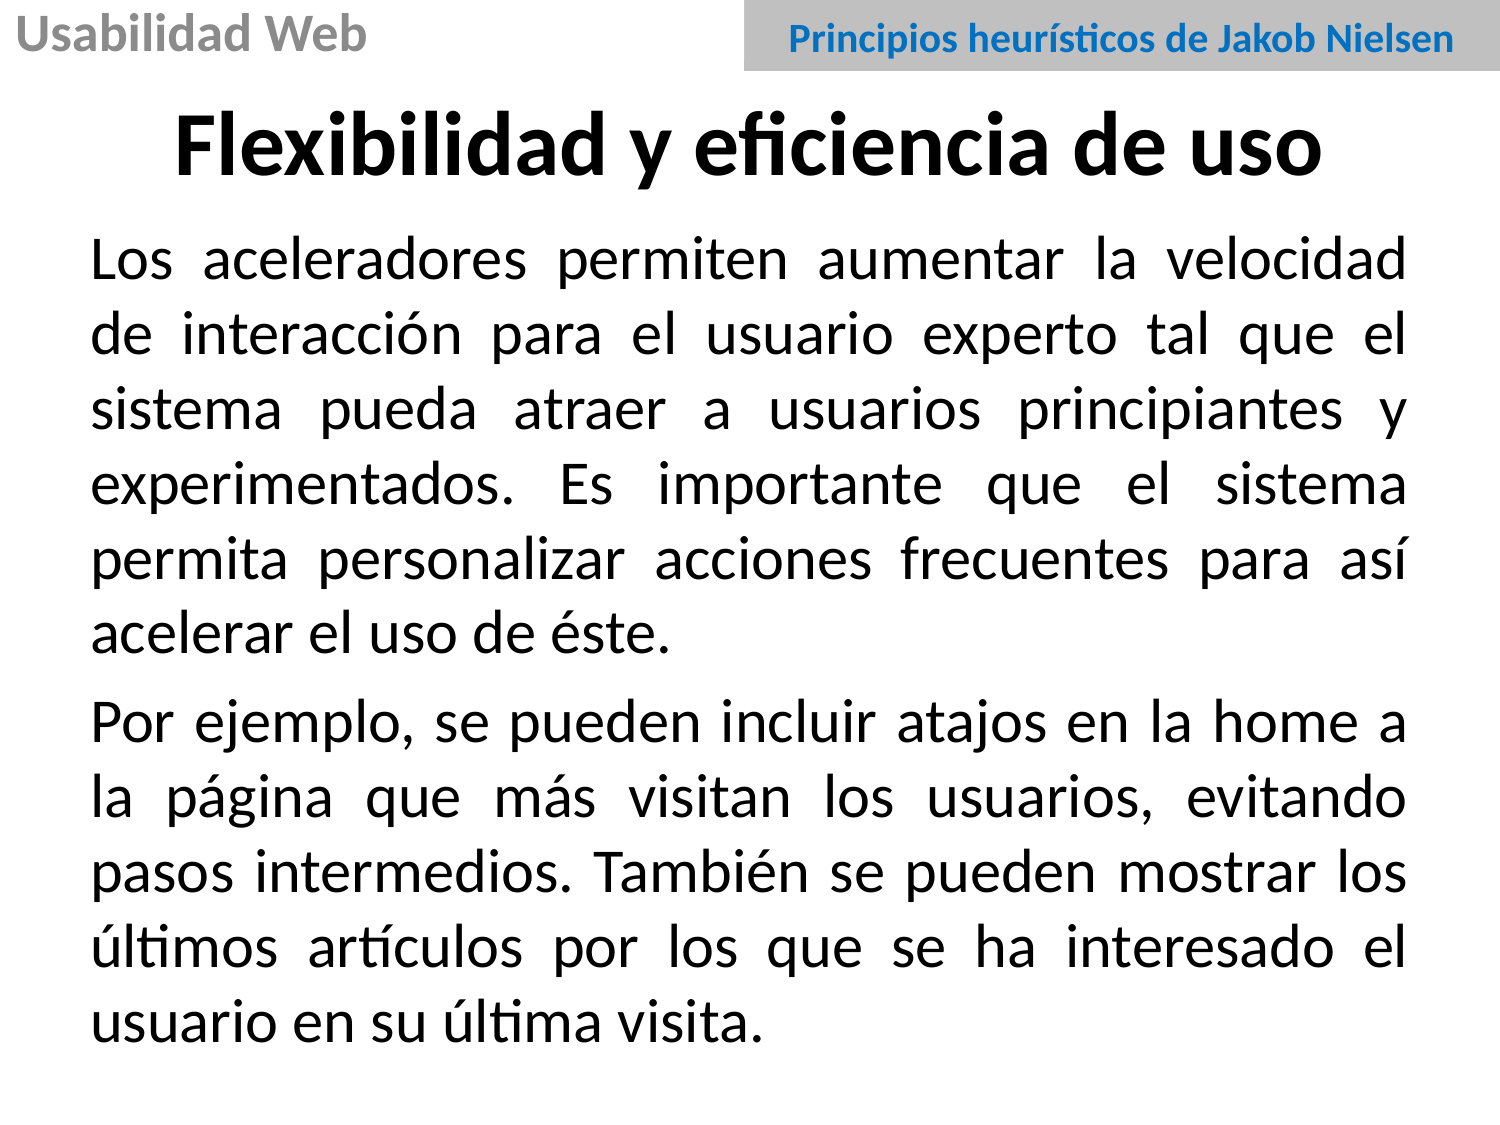

Usabilidad Web
Principios heurísticos de Jakob Nielsen
# Flexibilidad y eficiencia de uso
Los aceleradores permiten aumentar la velocidad de interacción para el usuario experto tal que el sistema pueda atraer a usuarios principiantes y experimentados. Es importante que el sistema permita personalizar acciones frecuentes para así acelerar el uso de éste.
Por ejemplo, se pueden incluir atajos en la home a la página que más visitan los usuarios, evitando pasos intermedios. También se pueden mostrar los últimos artículos por los que se ha interesado el usuario en su última visita.